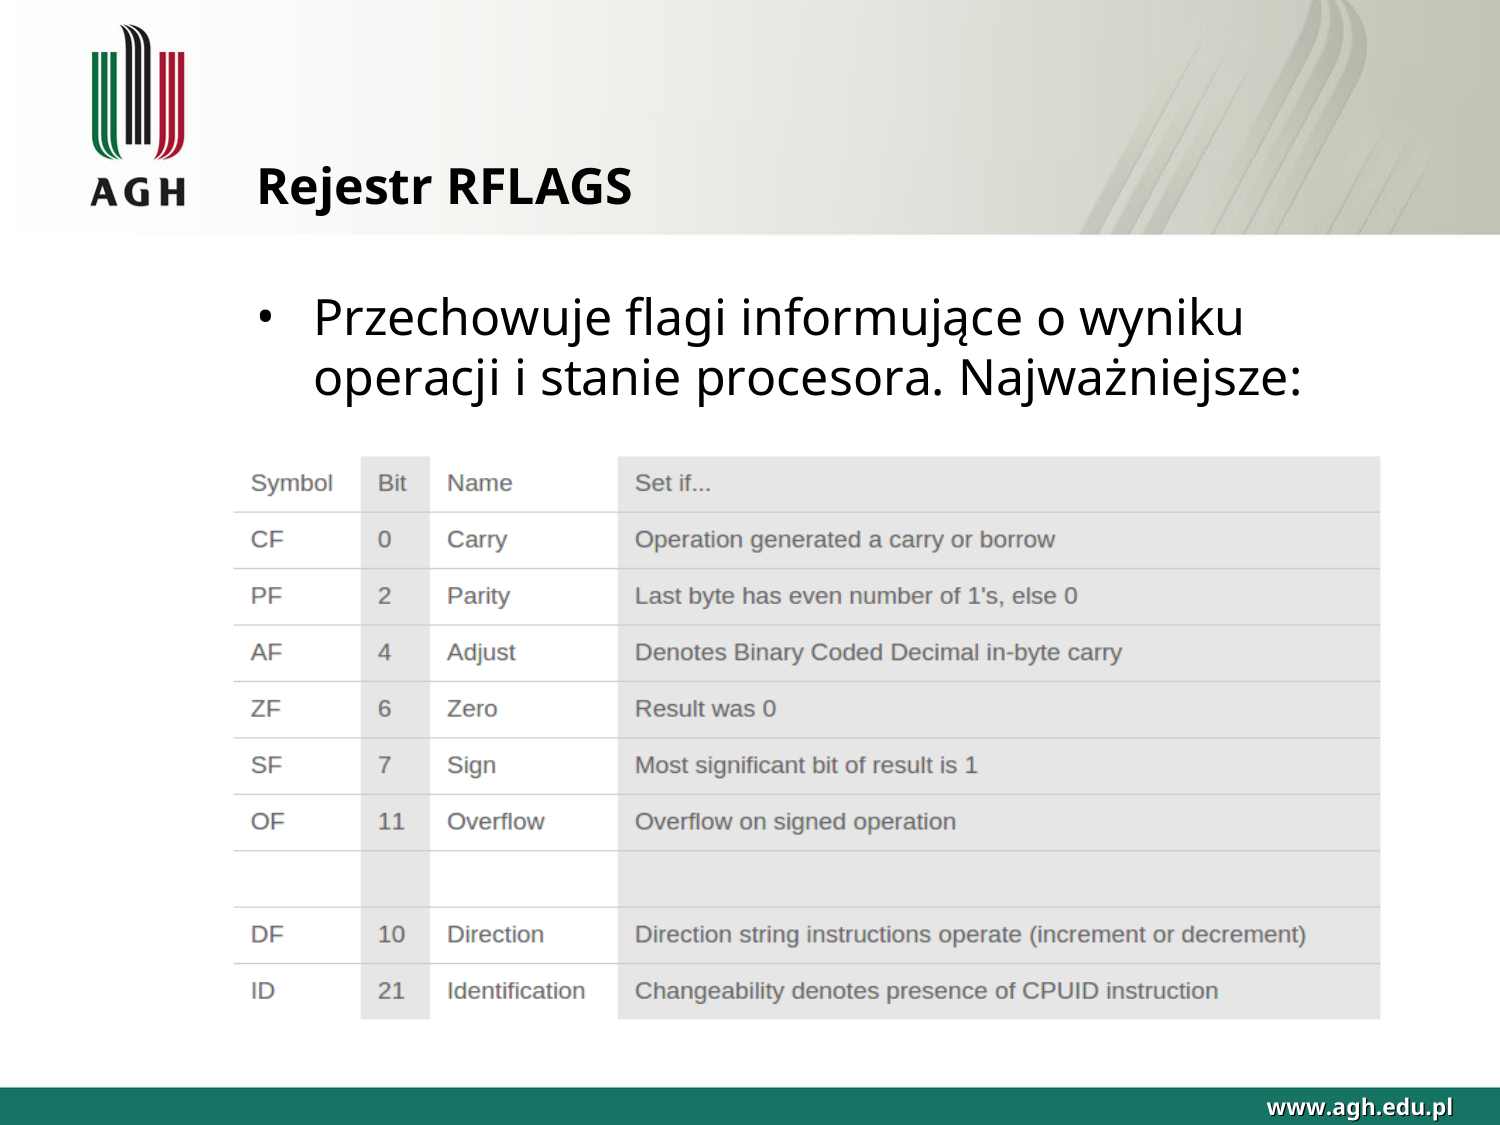

# Rejestr RFLAGS
Przechowuje flagi informujące o wyniku operacji i stanie procesora. Najważniejsze:
www.agh.edu.pl